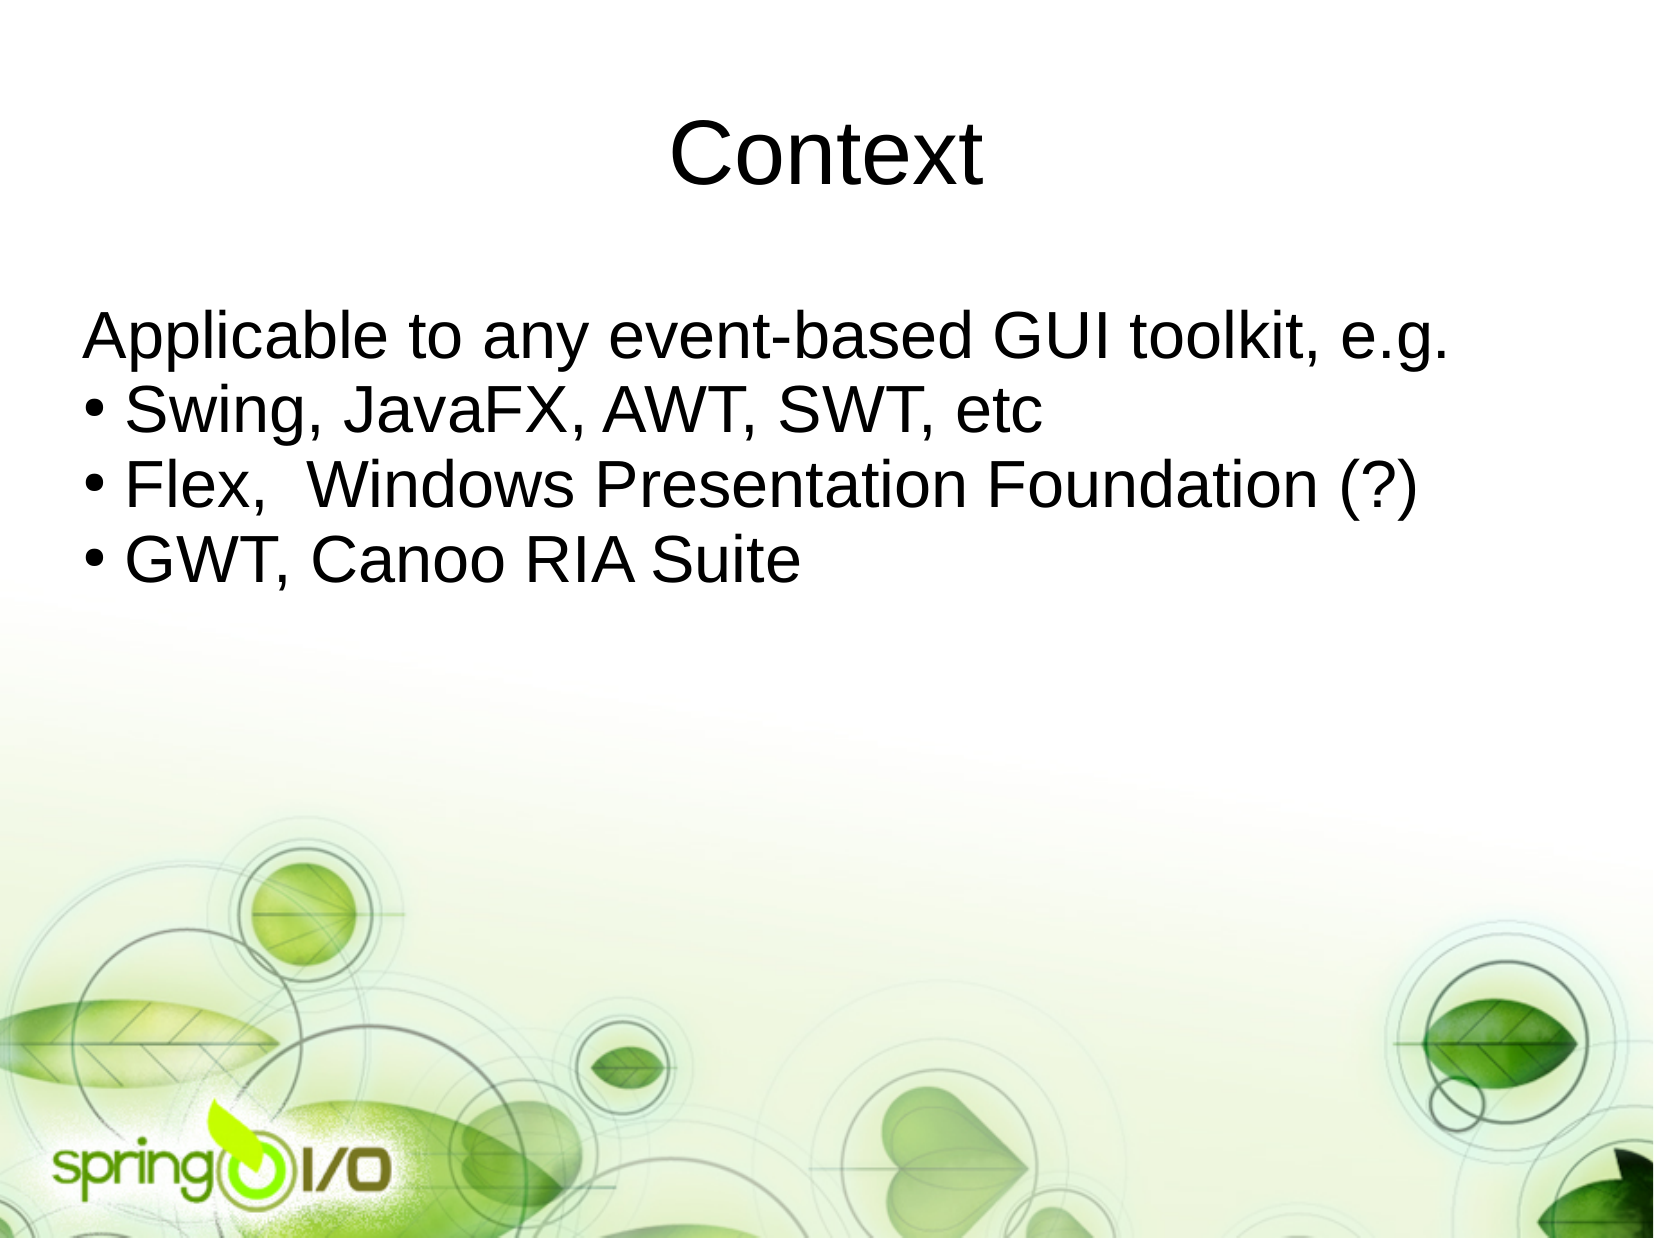

# Context
Applicable to any event-based GUI toolkit, e.g.
 Swing, JavaFX, AWT, SWT, etc
 Flex, Windows Presentation Foundation (?)
 GWT, Canoo RIA Suite